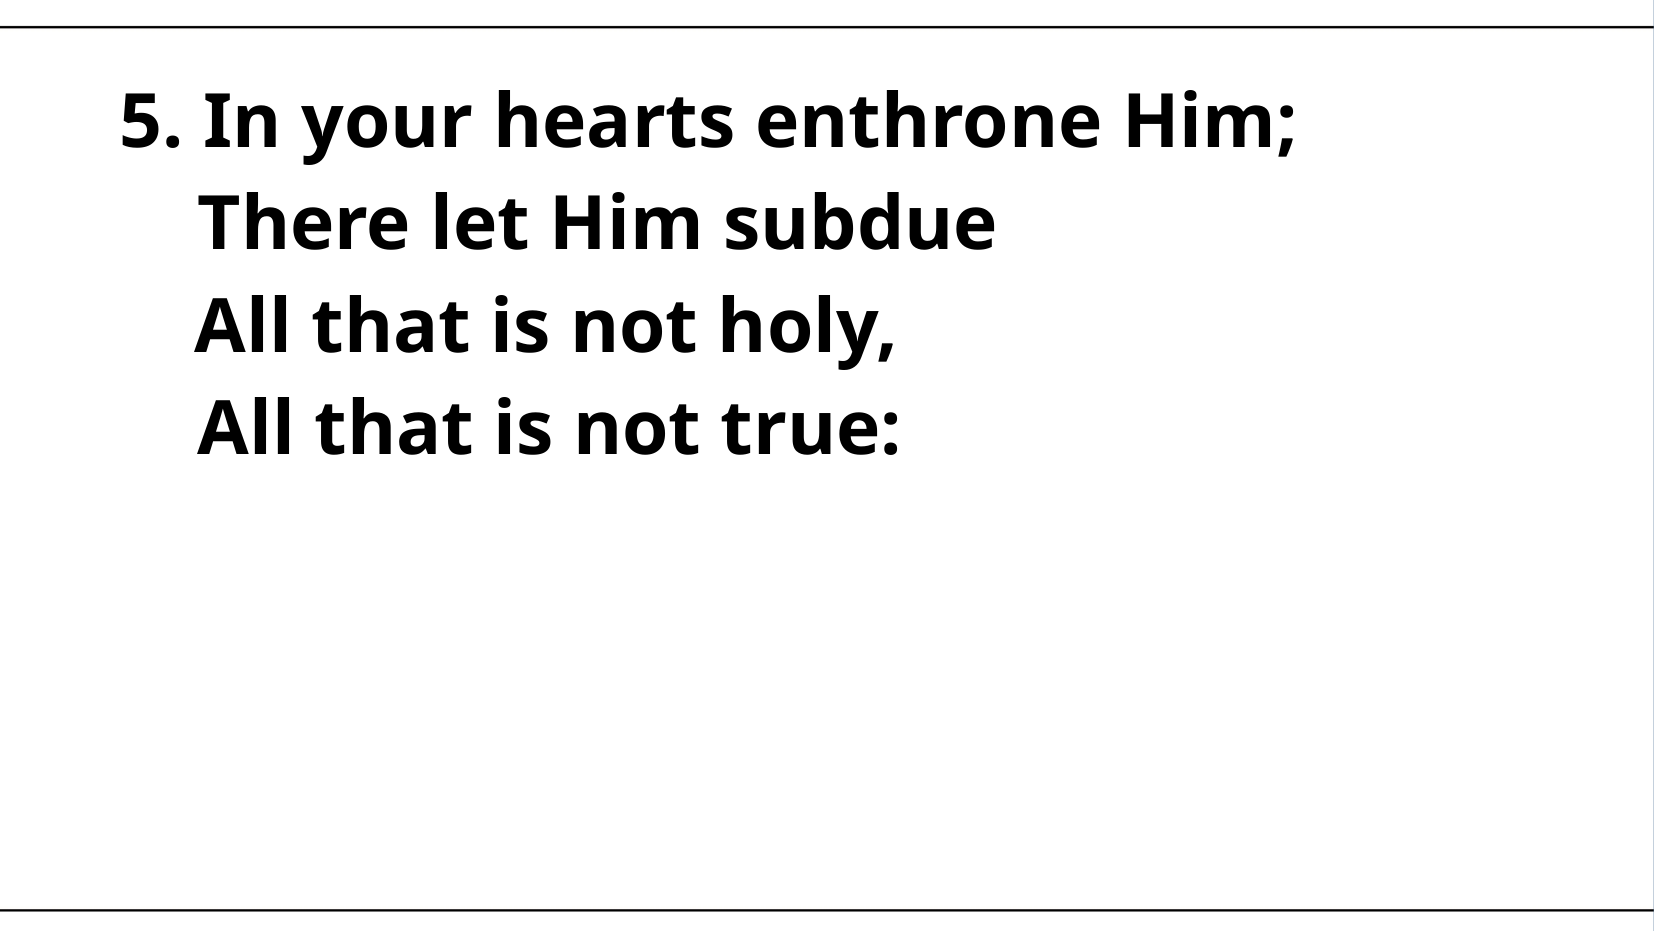

5. In your hearts enthrone Him;
 There let Him subdue
All that is not holy,
 All that is not true: